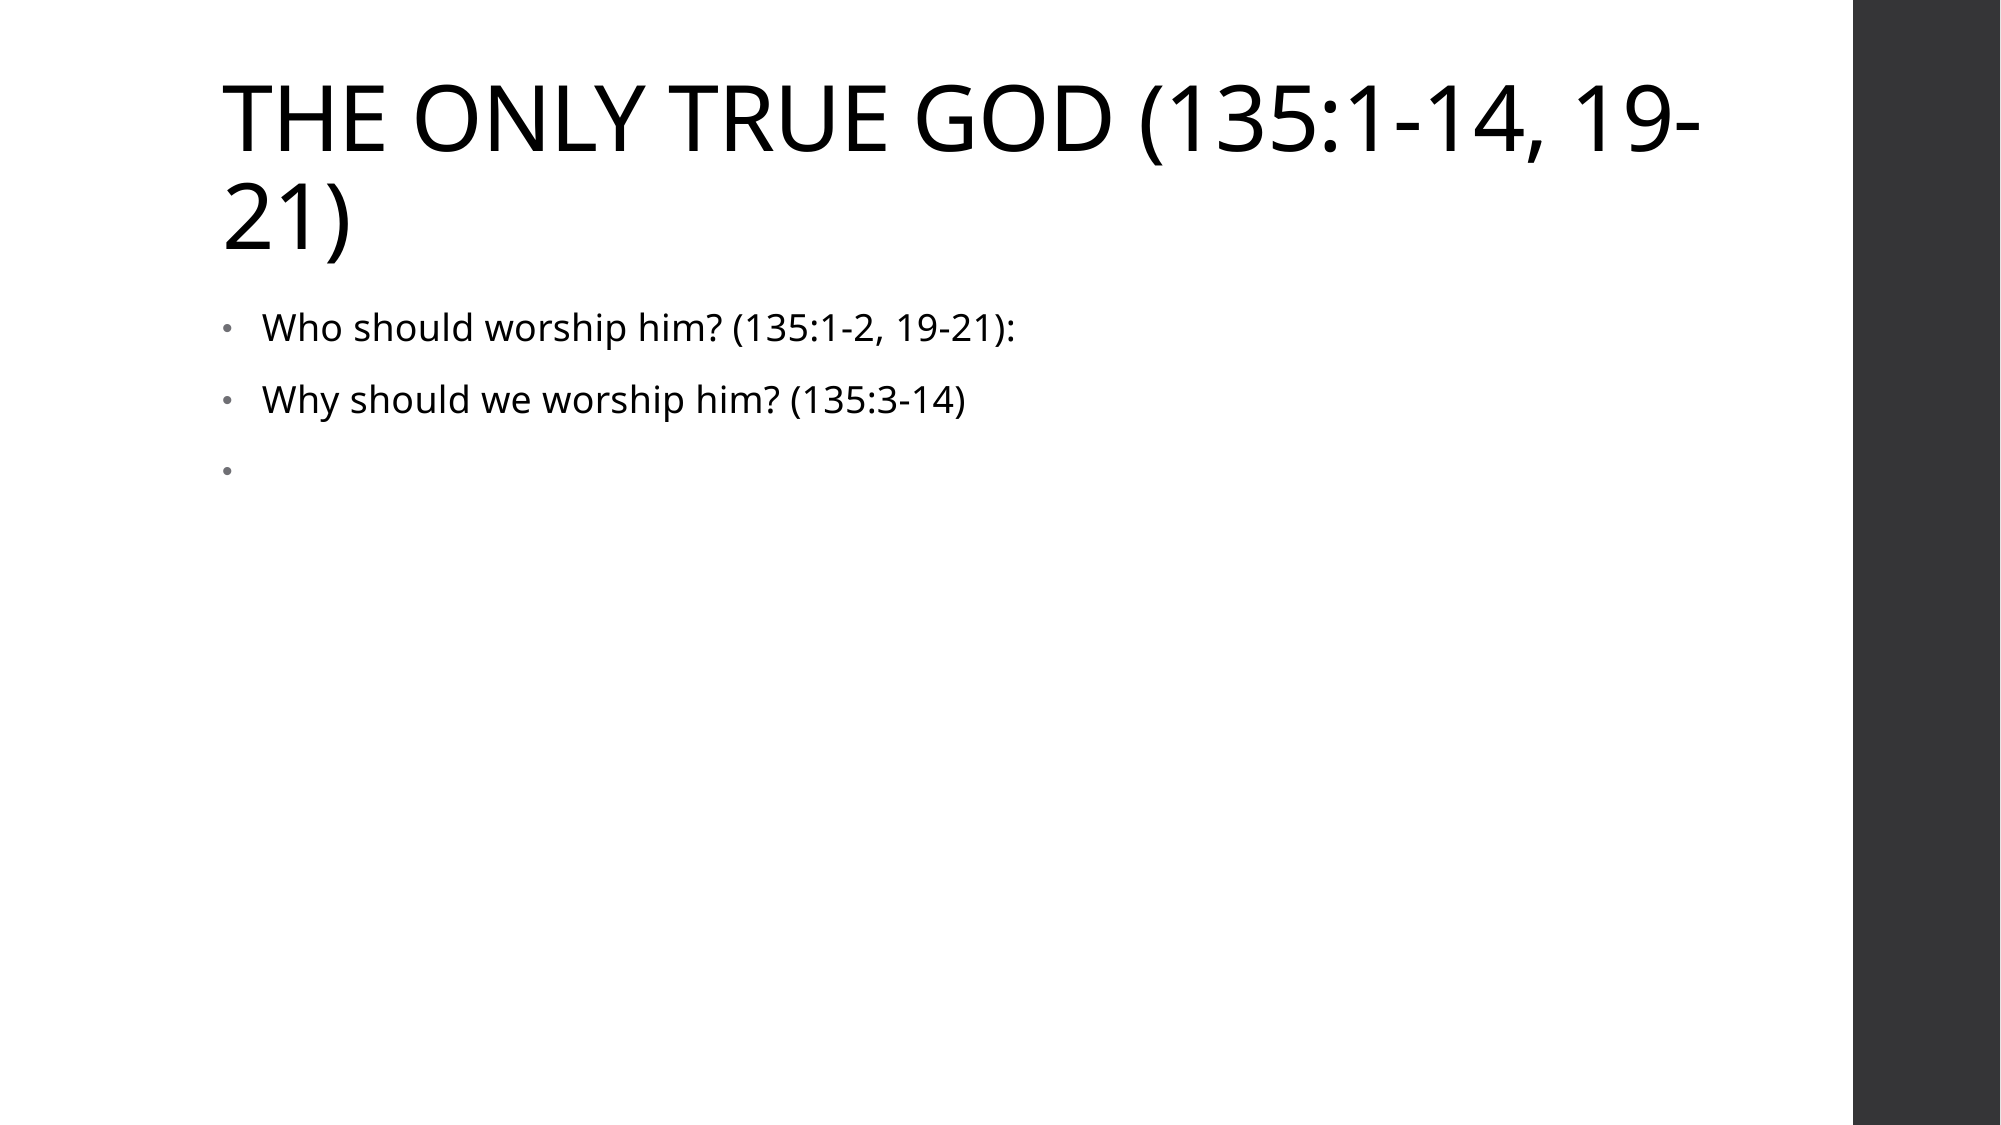

# THE ONLY TRUE GOD (135:1-14, 19-21)
 Who should worship him? (135:1-2, 19-21):
 Why should we worship him? (135:3-14)